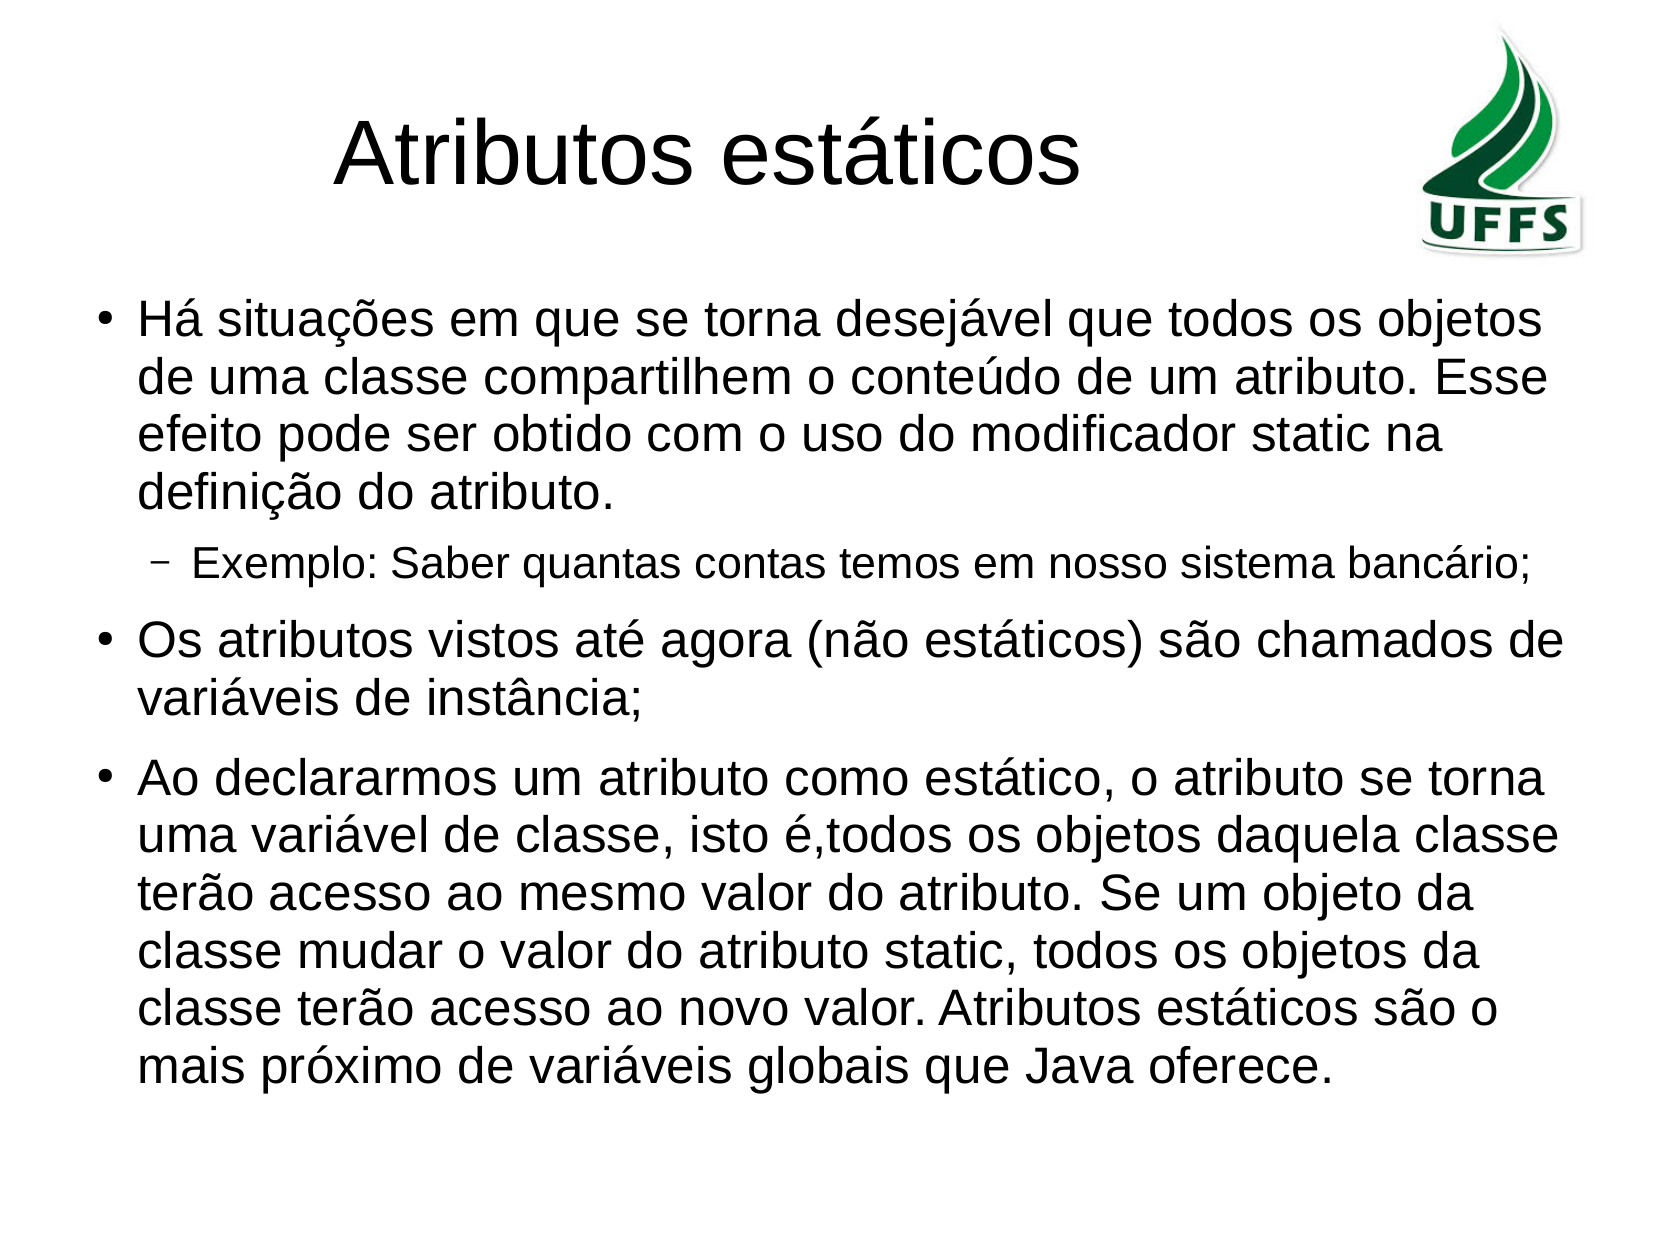

# Atributos estáticos
Há situações em que se torna desejável que todos os objetos de uma classe compartilhem o conteúdo de um atributo. Esse efeito pode ser obtido com o uso do modificador static na definição do atributo.
Exemplo: Saber quantas contas temos em nosso sistema bancário;
Os atributos vistos até agora (não estáticos) são chamados de variáveis de instância;
Ao declararmos um atributo como estático, o atributo se torna uma variável de classe, isto é,todos os objetos daquela classe terão acesso ao mesmo valor do atributo. Se um objeto da classe mudar o valor do atributo static, todos os objetos da classe terão acesso ao novo valor. Atributos estáticos são o mais próximo de variáveis globais que Java oferece.